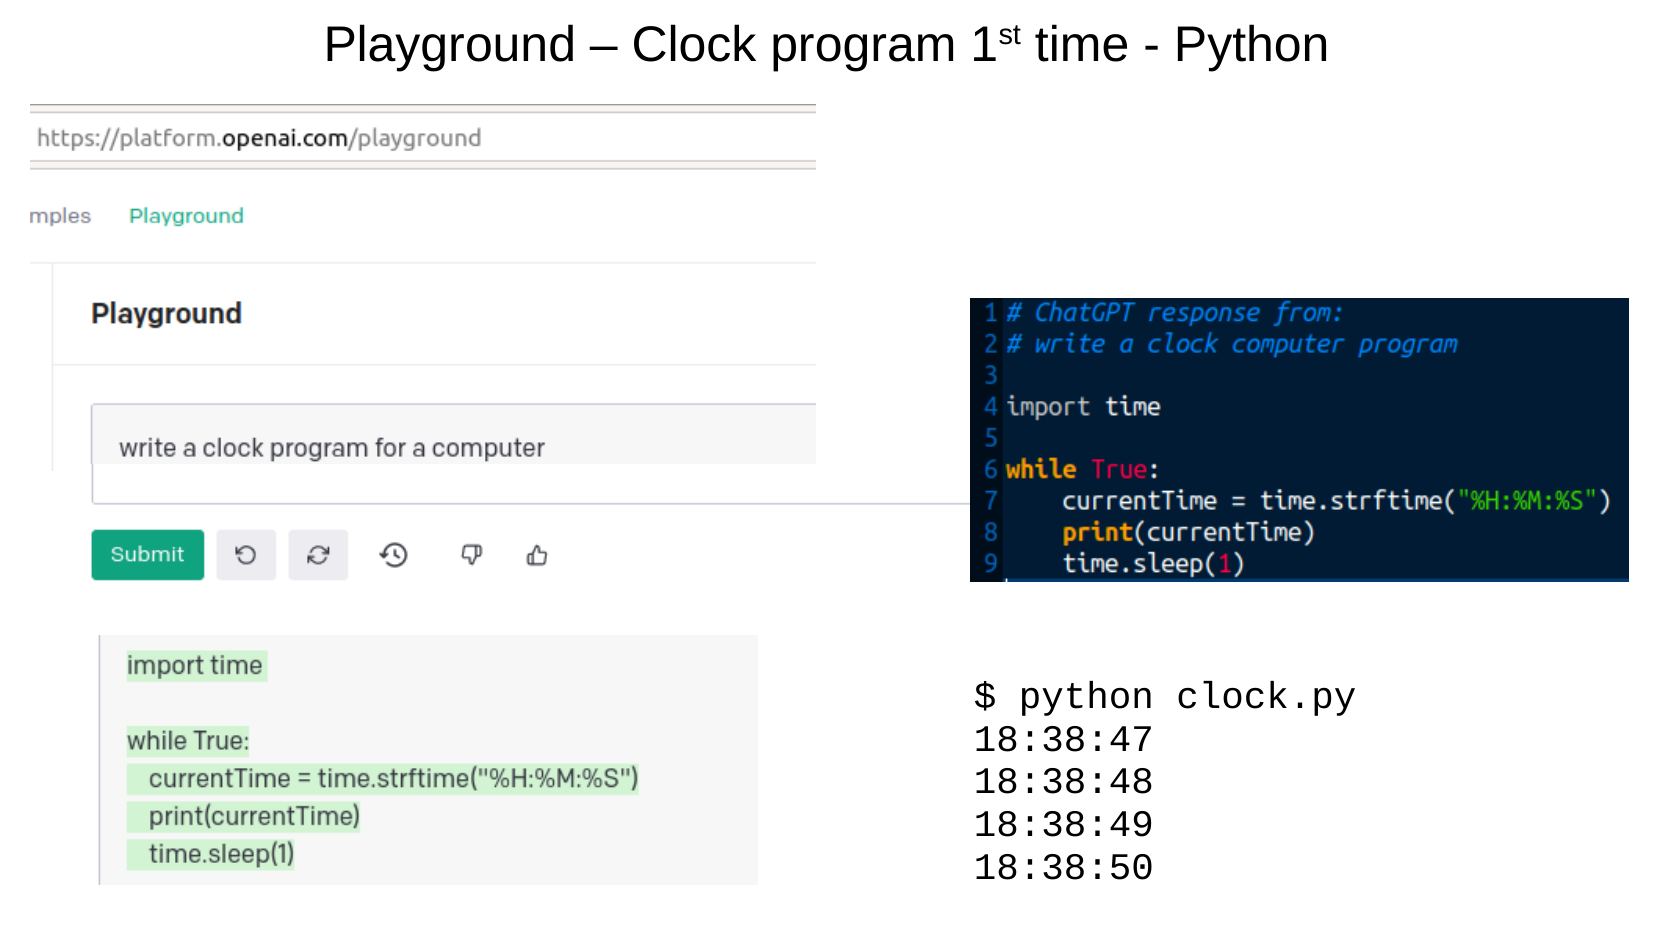

# Playground – Clock program 1st time - Python
$ python clock.py
18:38:47
18:38:48
18:38:49
18:38:50